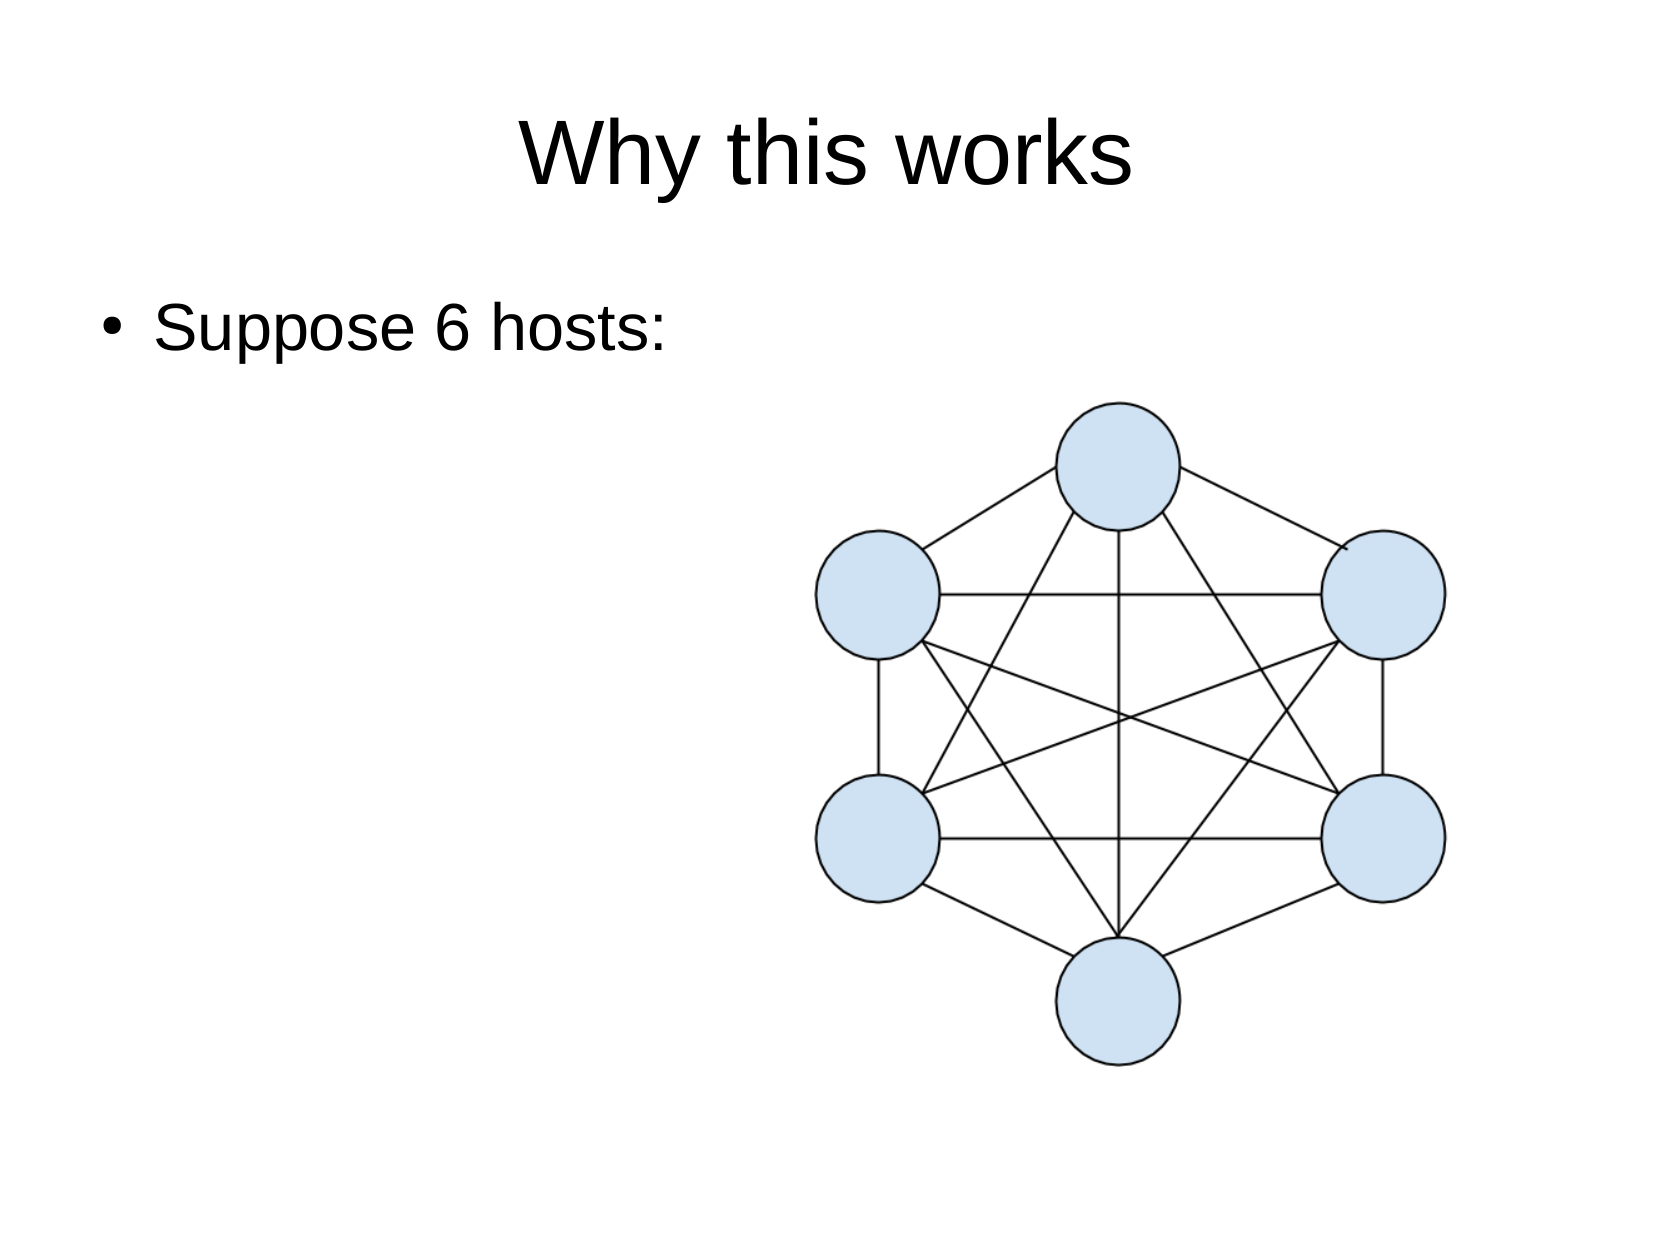

# Why this works
Suppose 6 hosts: